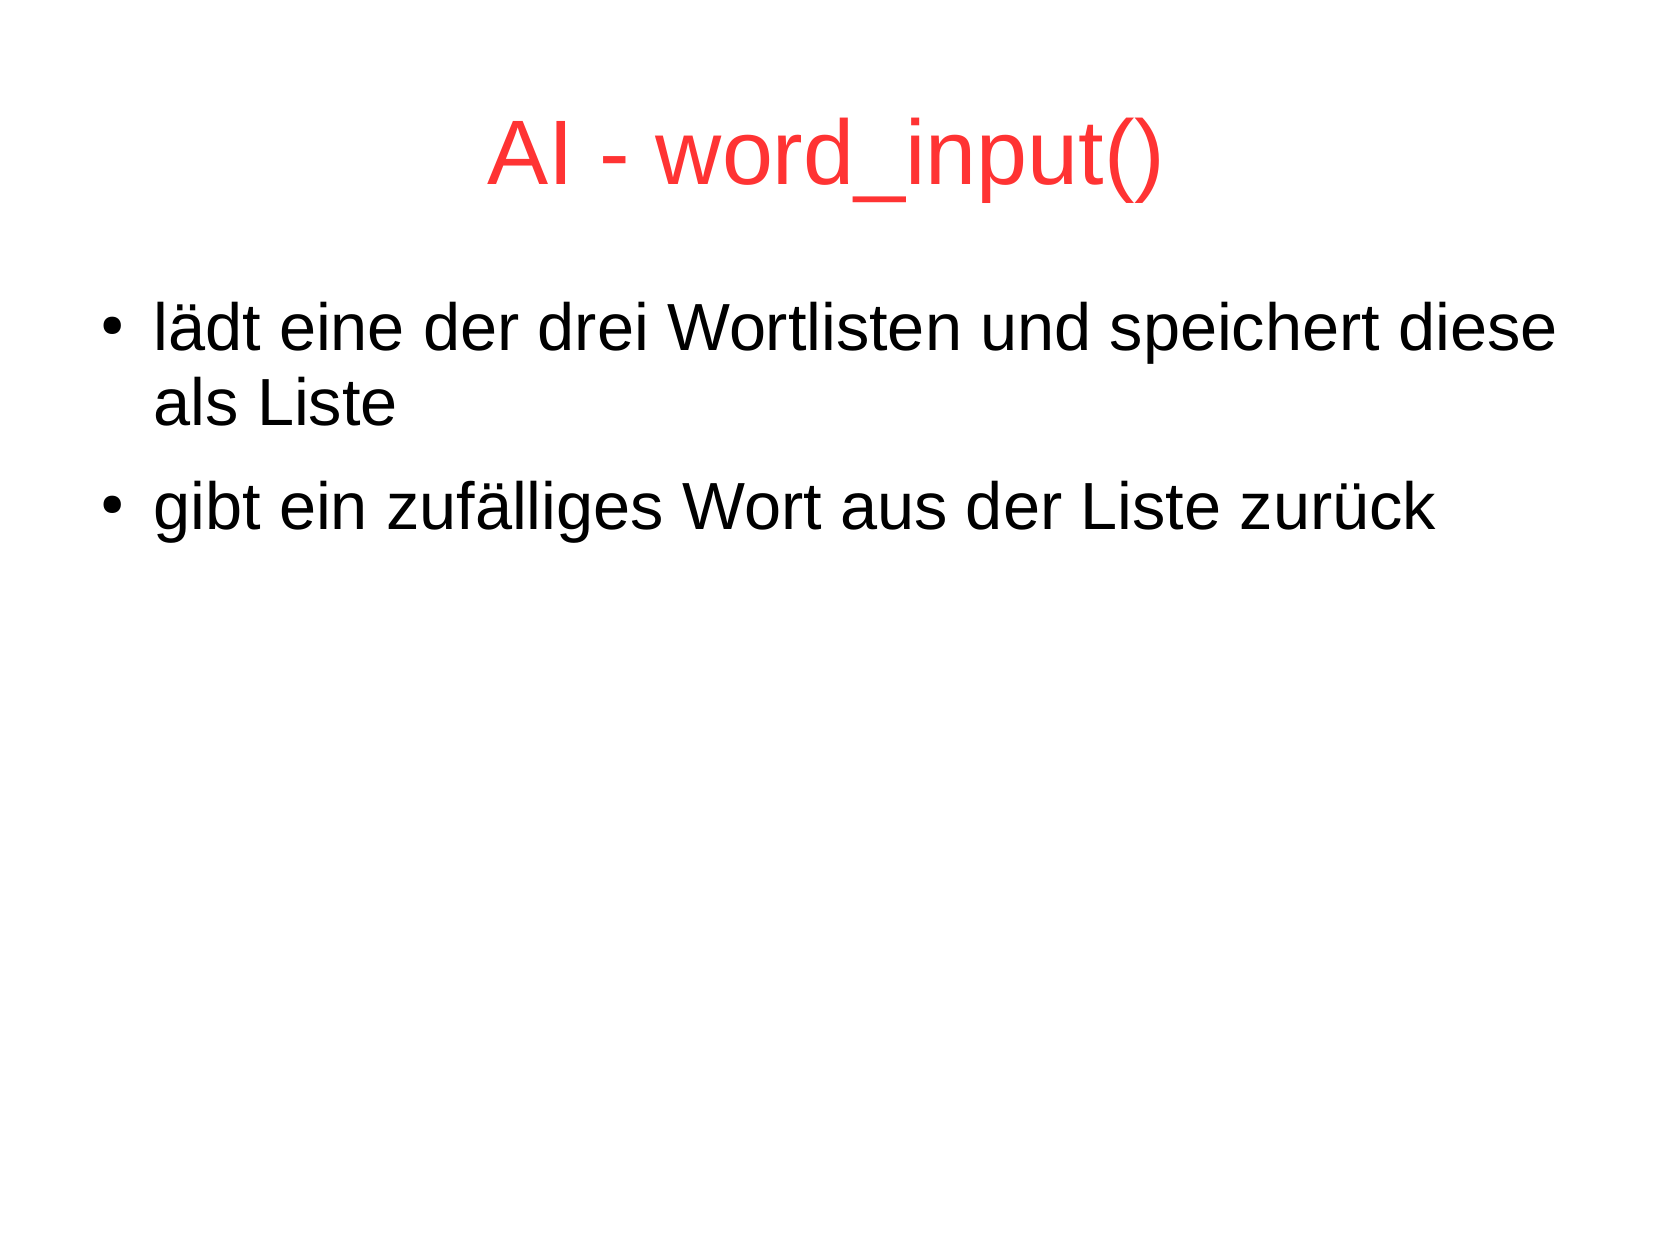

# AI - word_input()
lädt eine der drei Wortlisten und speichert diese als Liste
gibt ein zufälliges Wort aus der Liste zurück